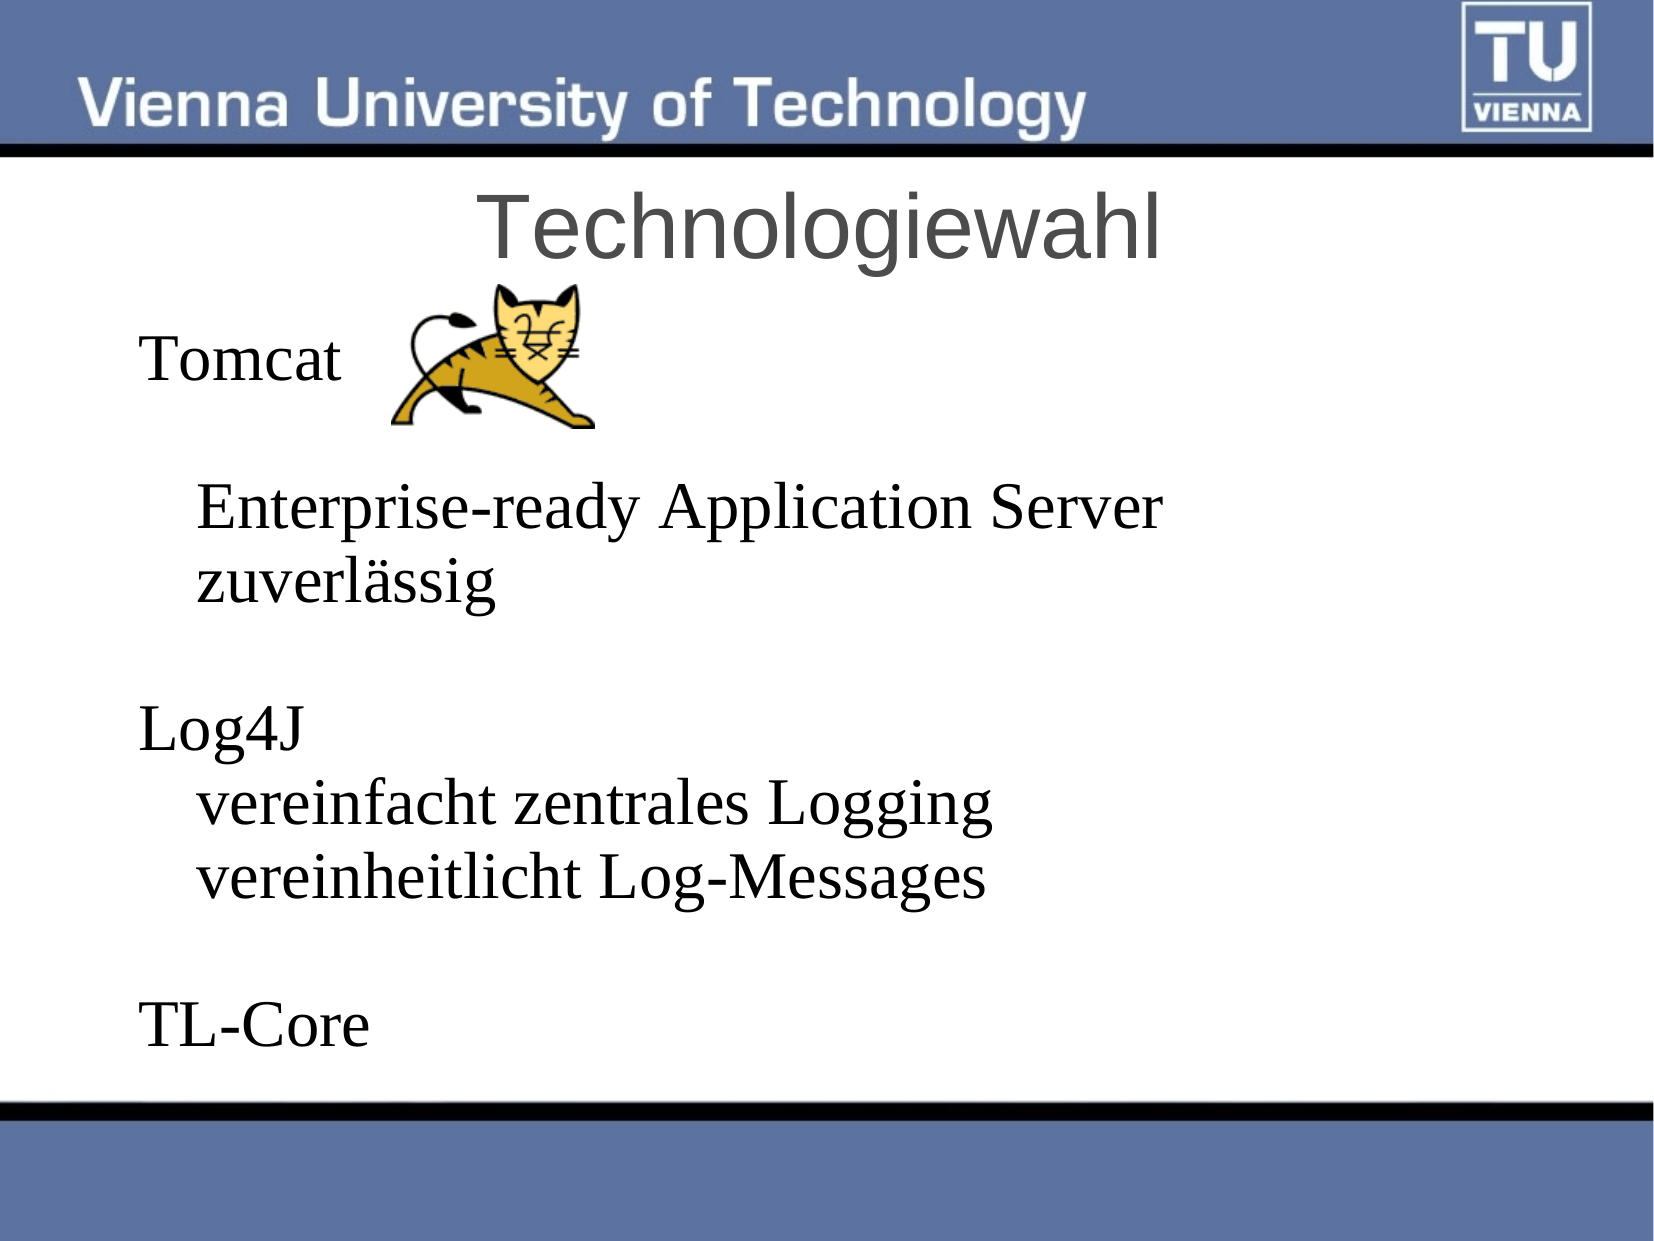

# Technologiewahl
 Tomcat
	Enterprise-ready Application Server
	zuverlässig
 Log4J
	vereinfacht zentrales Logging
	vereinheitlicht Log-Messages
 TL-Core